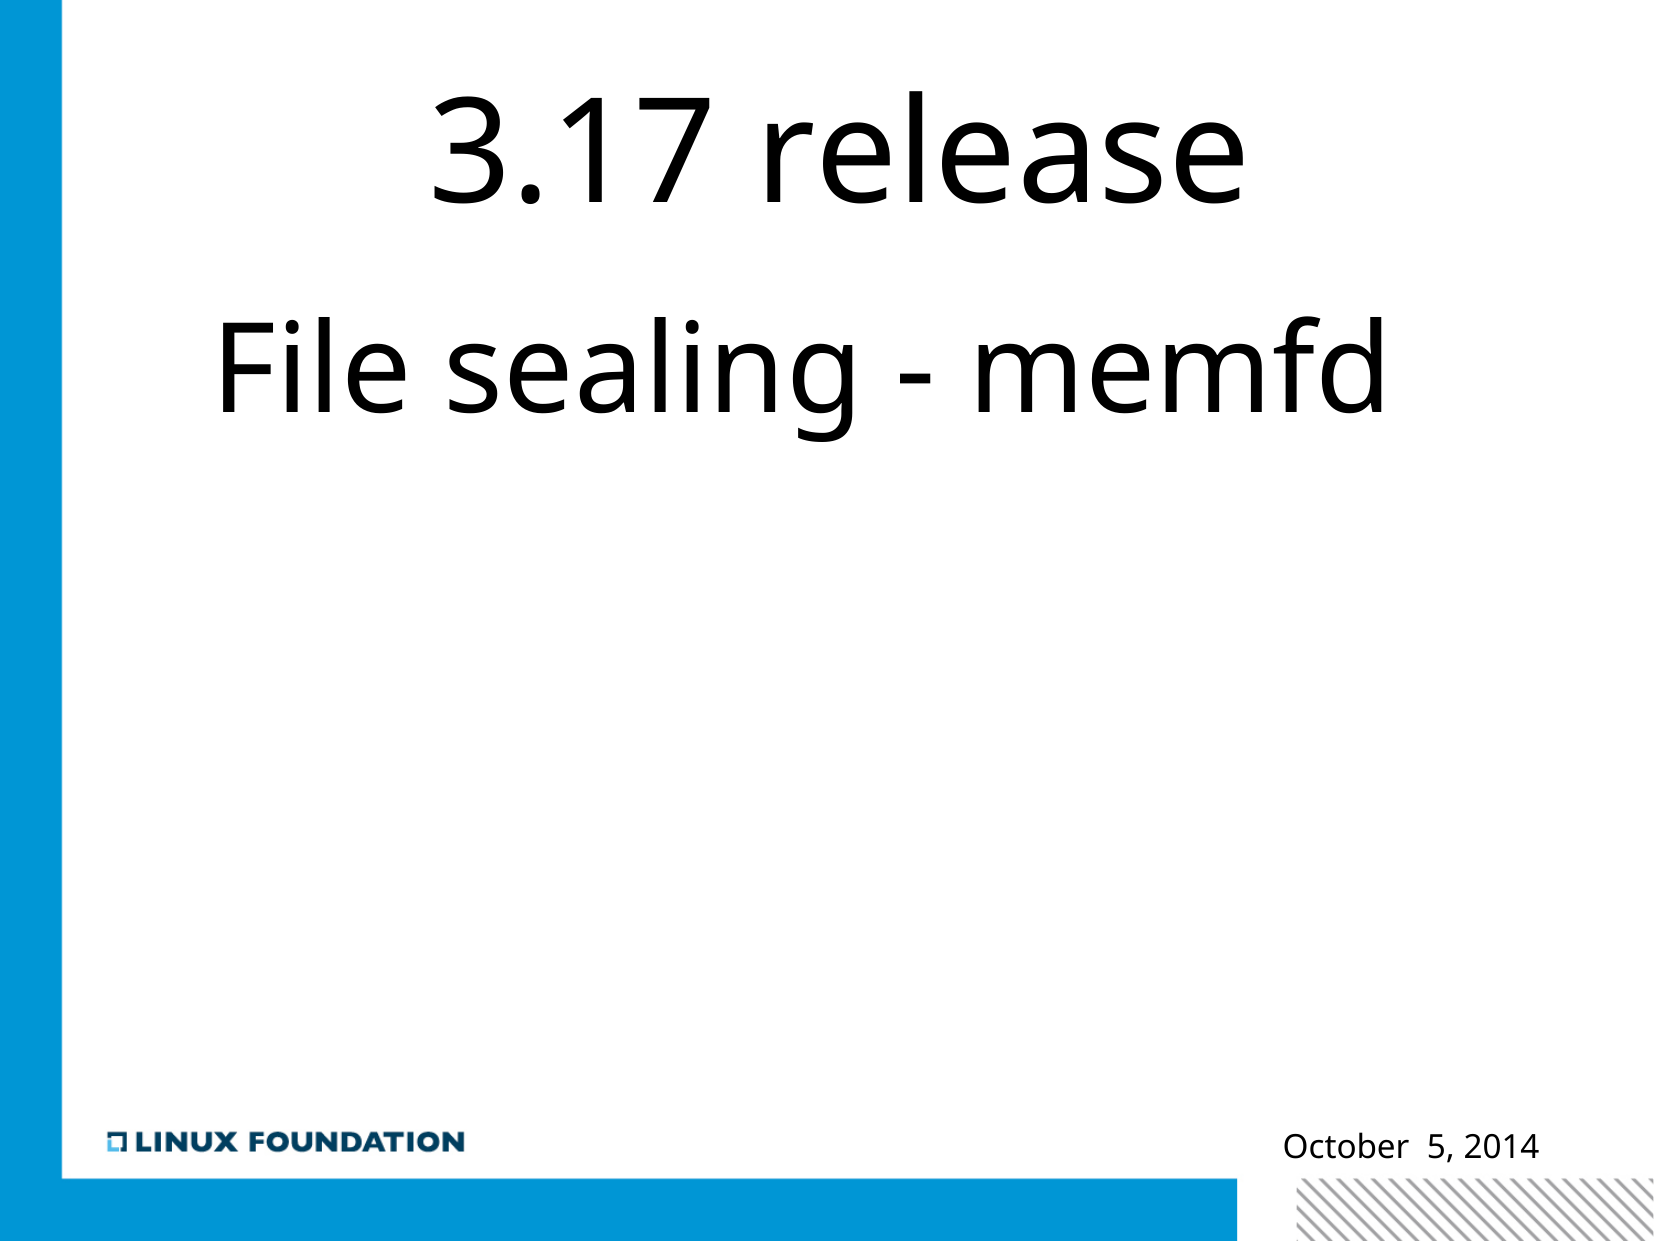

3.17 release
File sealing - memfd
October 5, 2014